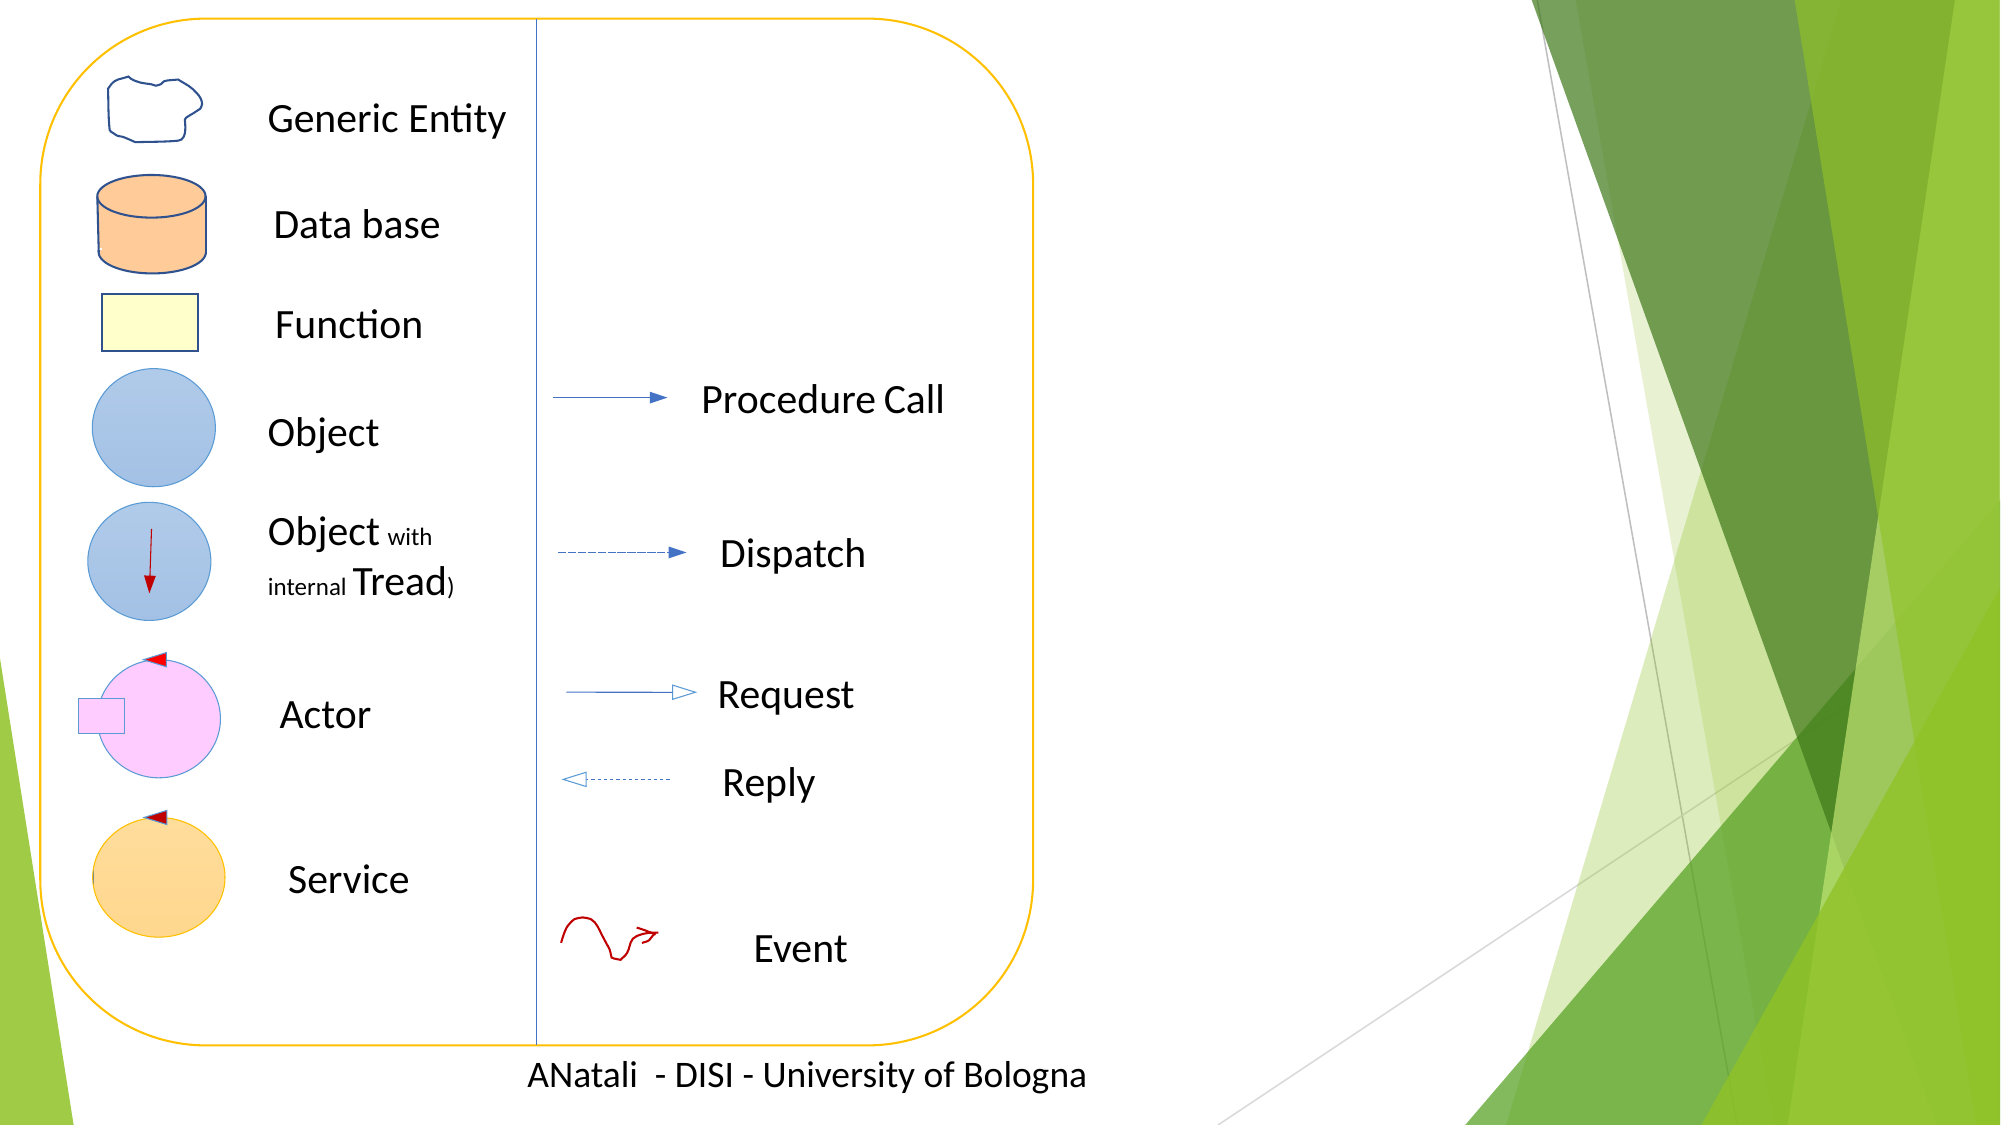

Generic Entity
Data base
Function
Procedure Call
Object
Object with
internal Tread)
Dispatch
Request
Actor
Reply
Service
Event
ANatali - DISI - University of Bologna